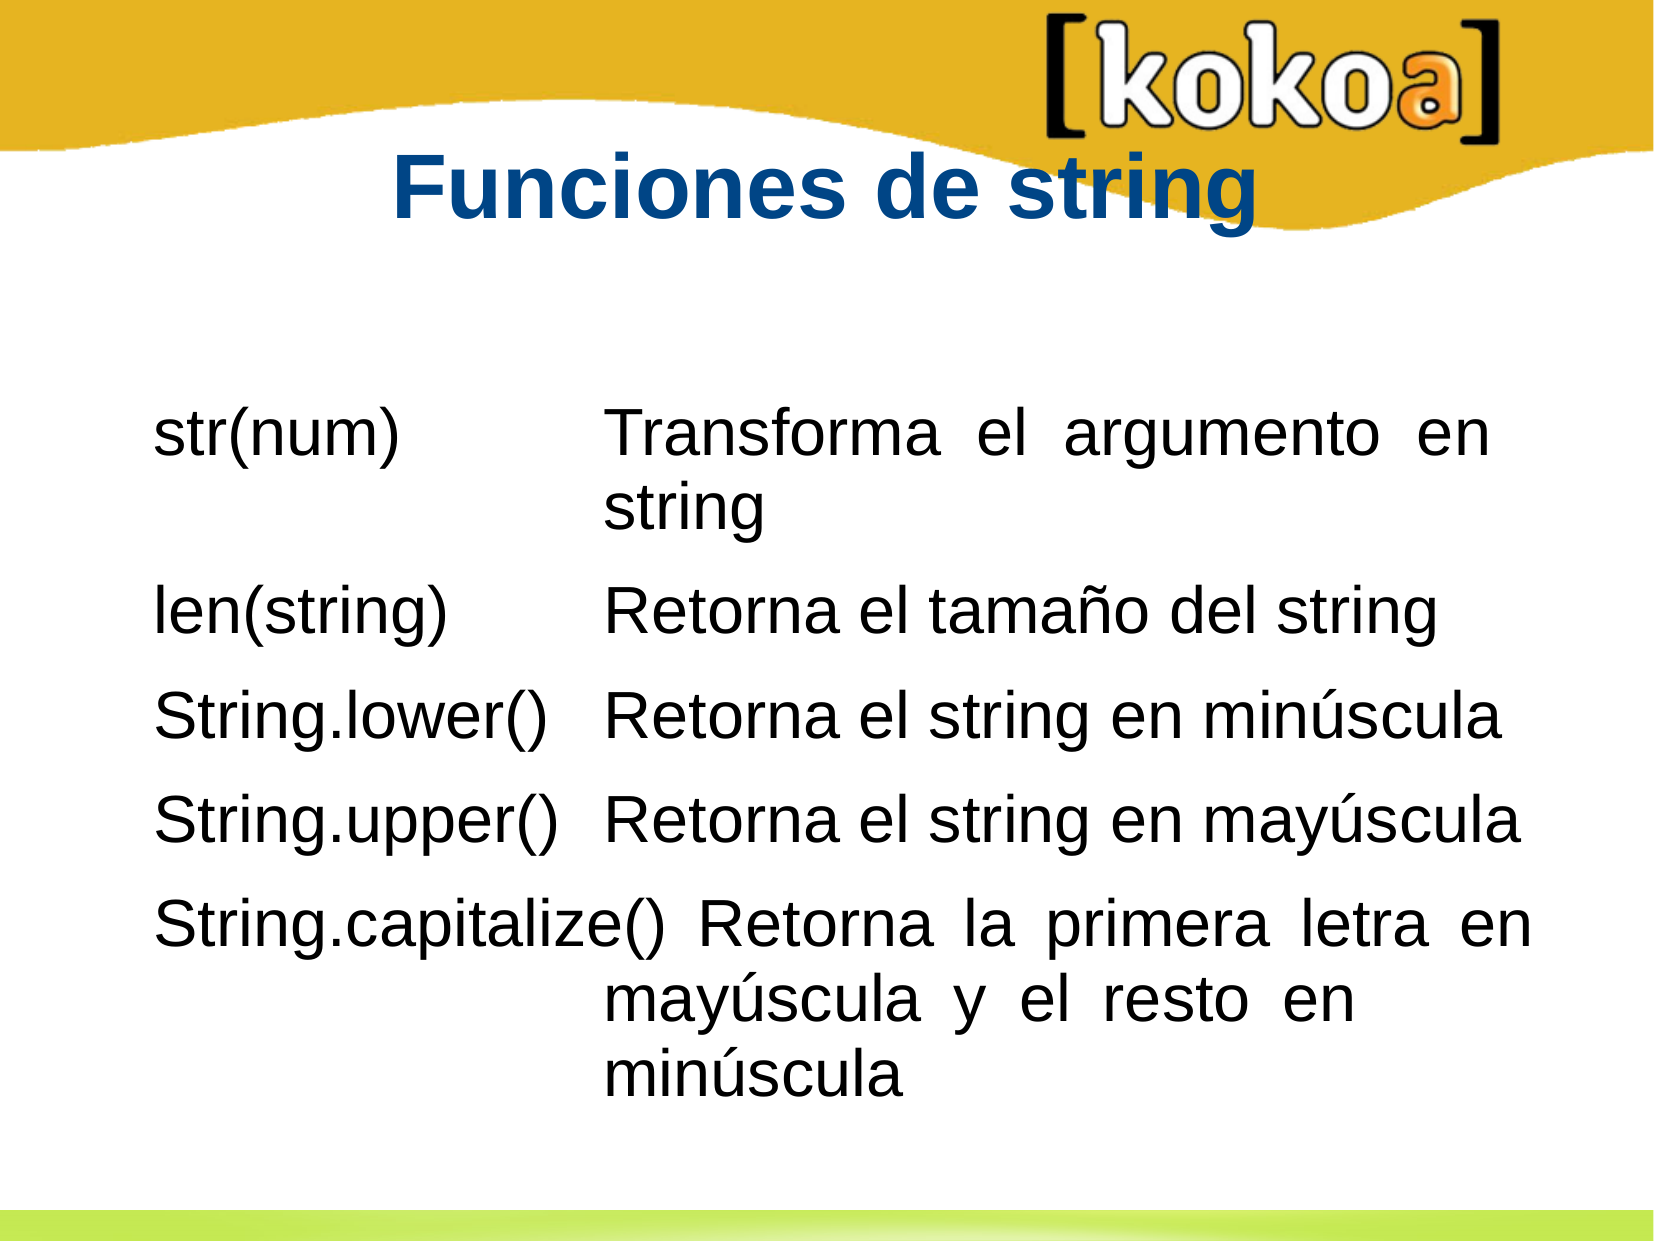

# Funciones de string
str(num)			Transforma el argumento en 							string
len(string)			Retorna el tamaño del string
String.lower()	Retorna el string en minúscula
String.upper() 	Retorna el string en mayúscula
String.capitalize() Retorna la primera letra en 							mayúscula y el resto en 									minúscula